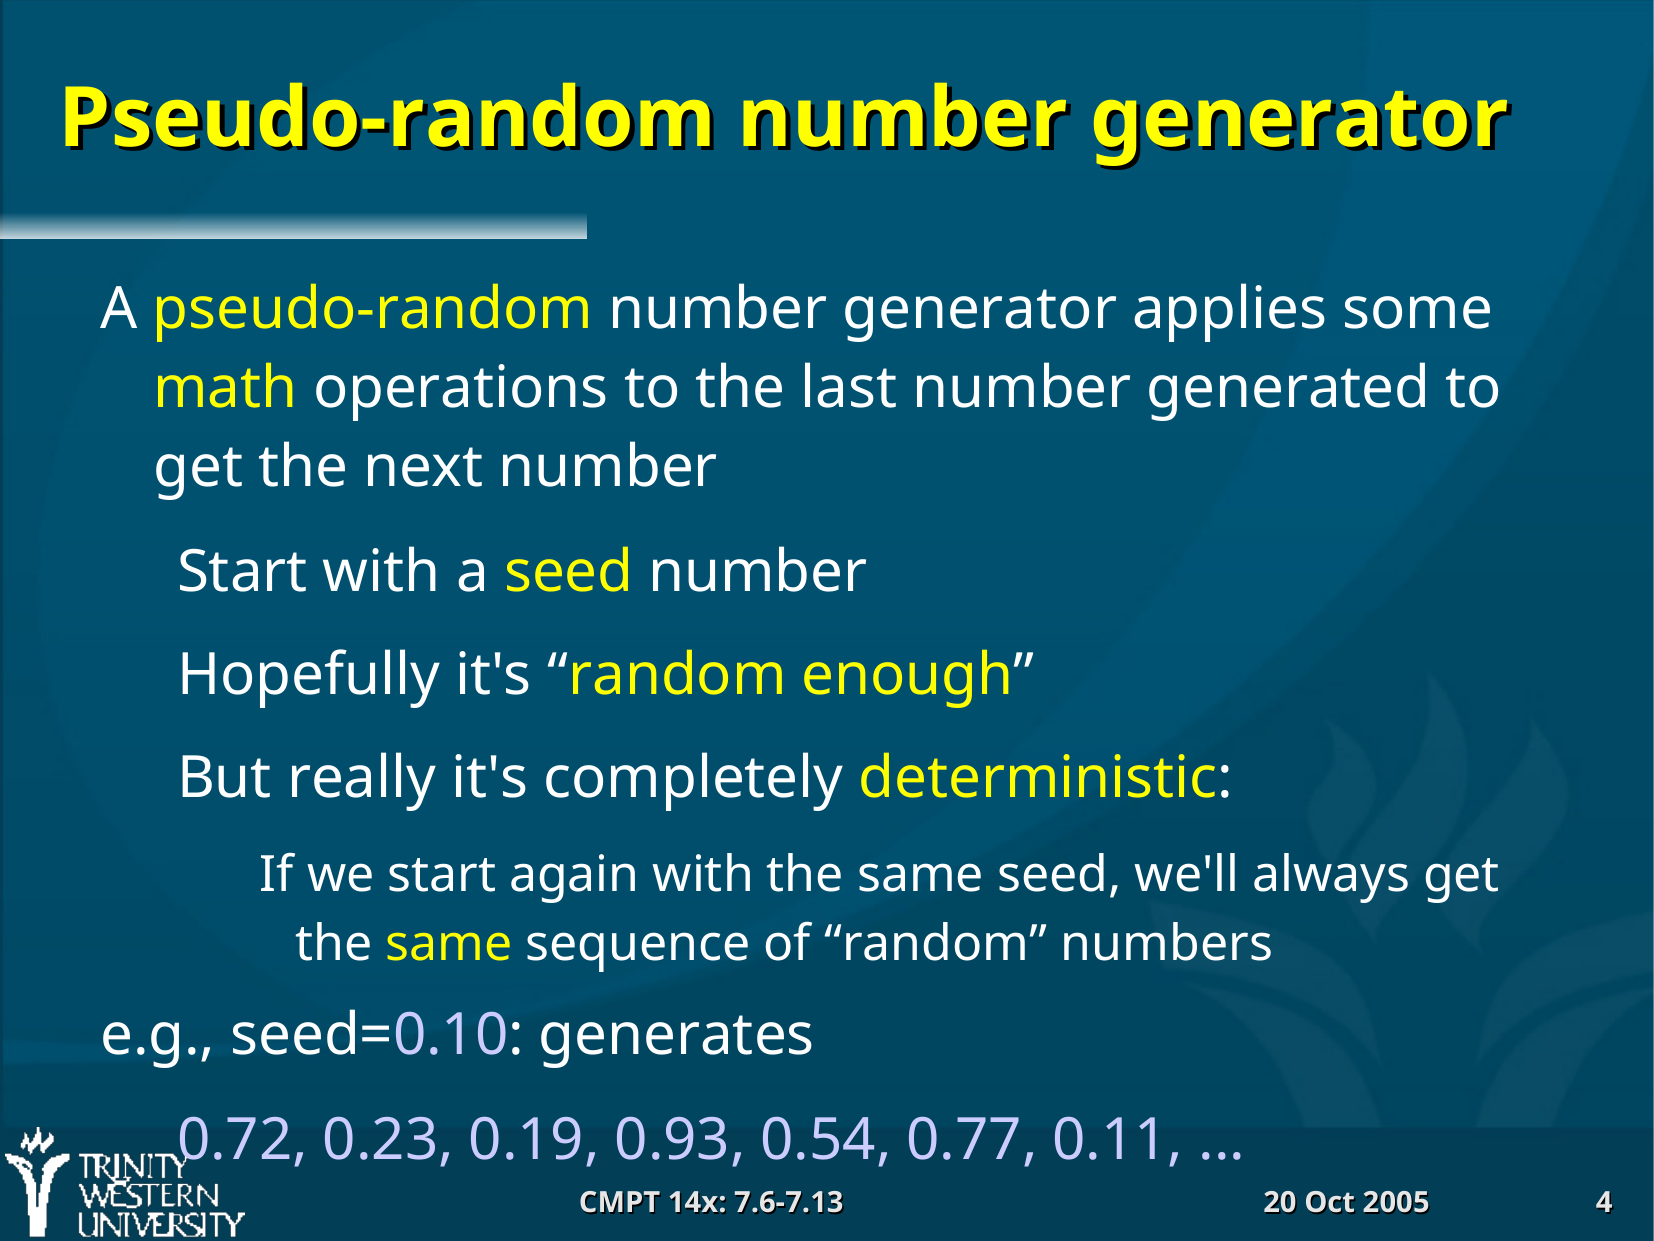

# Pseudo-random number generator
A pseudo-random number generator applies some math operations to the last number generated to get the next number
Start with a seed number
Hopefully it's “random enough”
But really it's completely deterministic:
If we start again with the same seed, we'll always get the same sequence of “random” numbers
e.g., seed=0.10: generates
0.72, 0.23, 0.19, 0.93, 0.54, 0.77, 0.11, ...
CMPT 14x: 7.6-7.13
20 Oct 2005
4